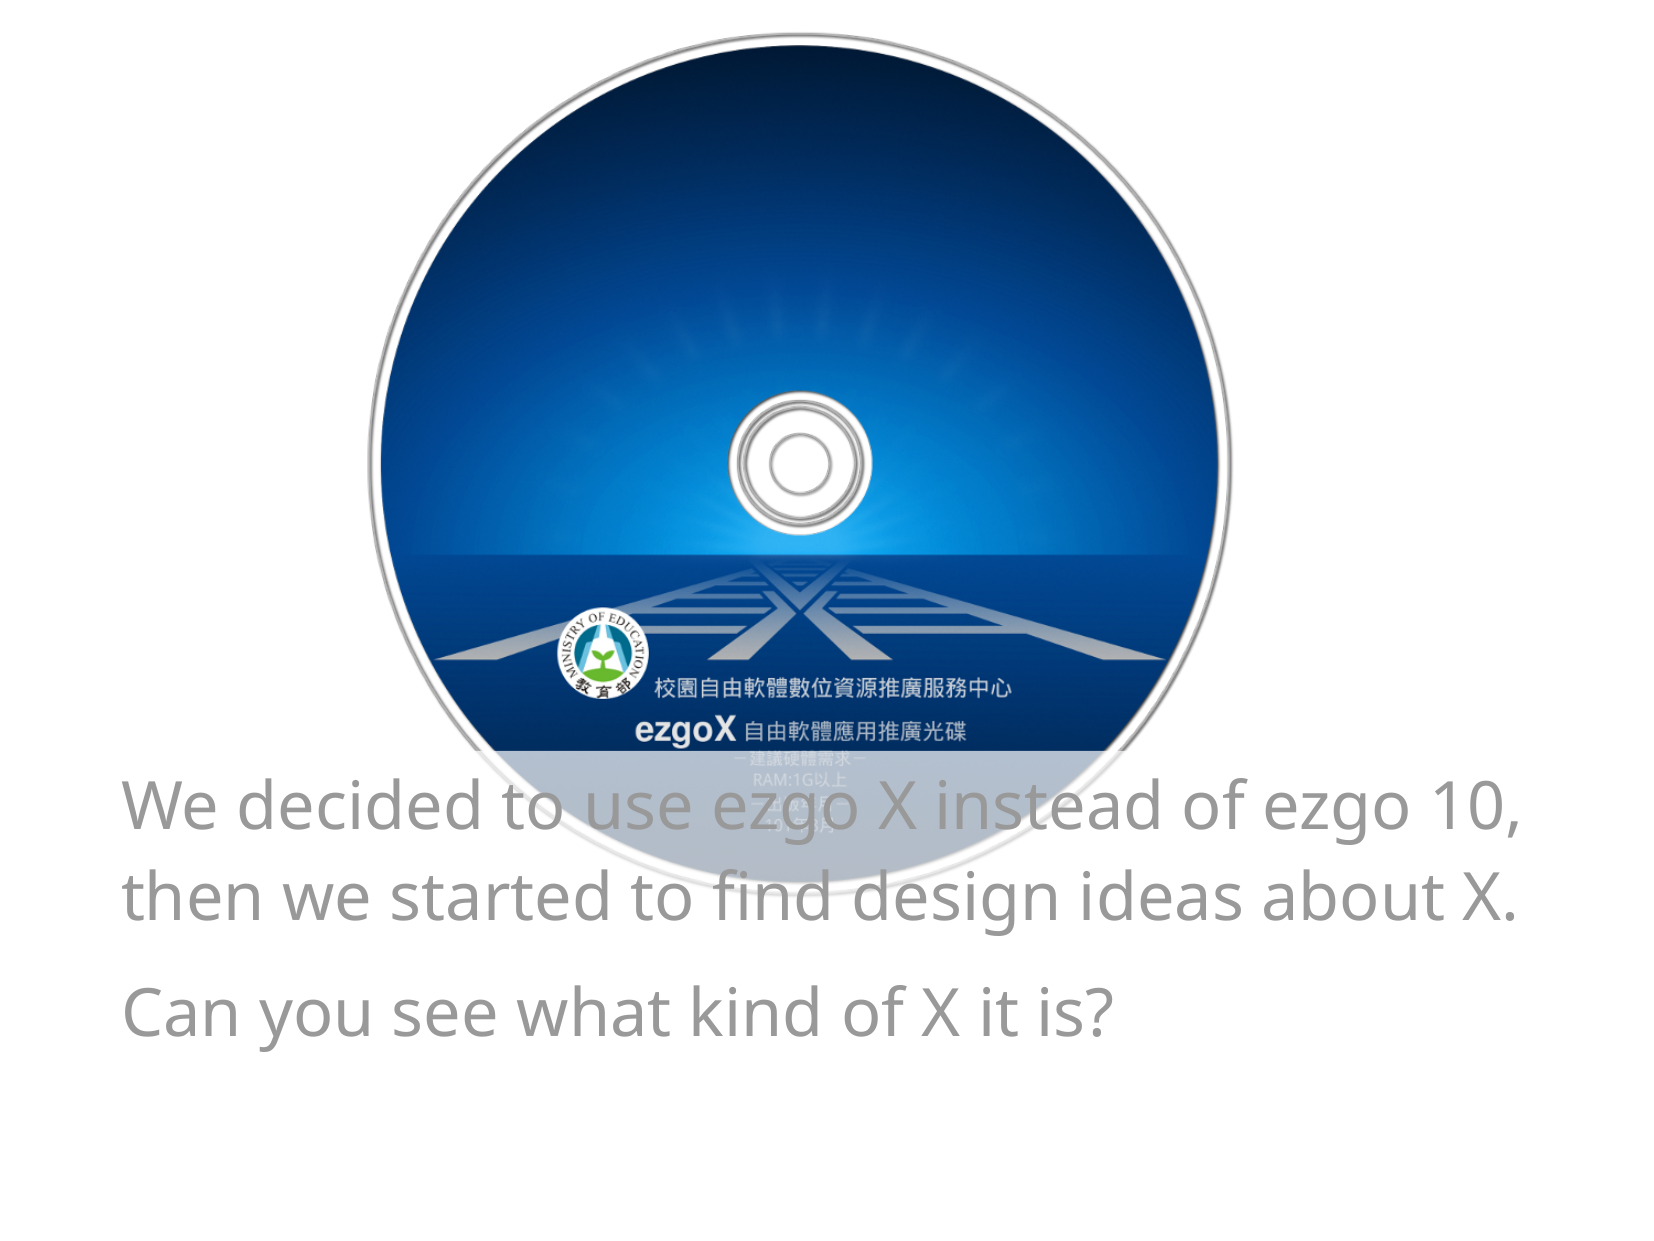

We decided to use ezgo X instead of ezgo 10,
then we started to find design ideas about X.
Can you see what kind of X it is?